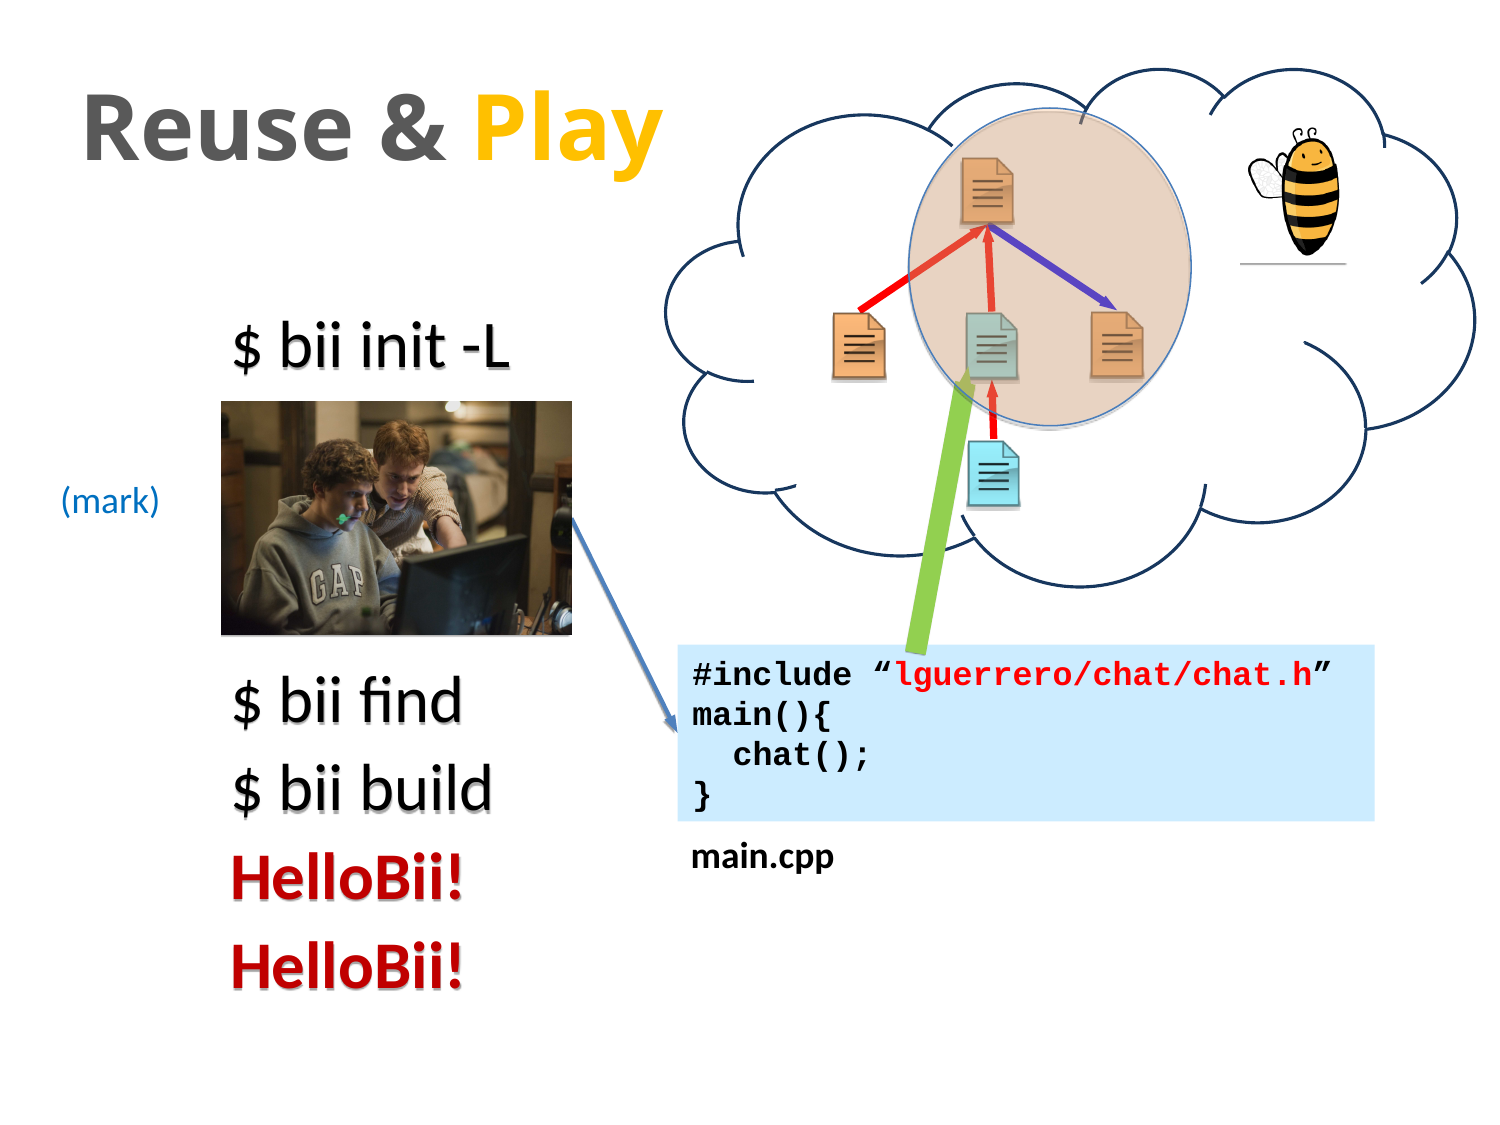

Reuse & Play
# $ bii init -L
$ bii find
$ bii build
HelloBii!
HelloBii!
(mark)
#include “lguerrero/chat/chat.h”
main(){
 chat();
}
main.cpp